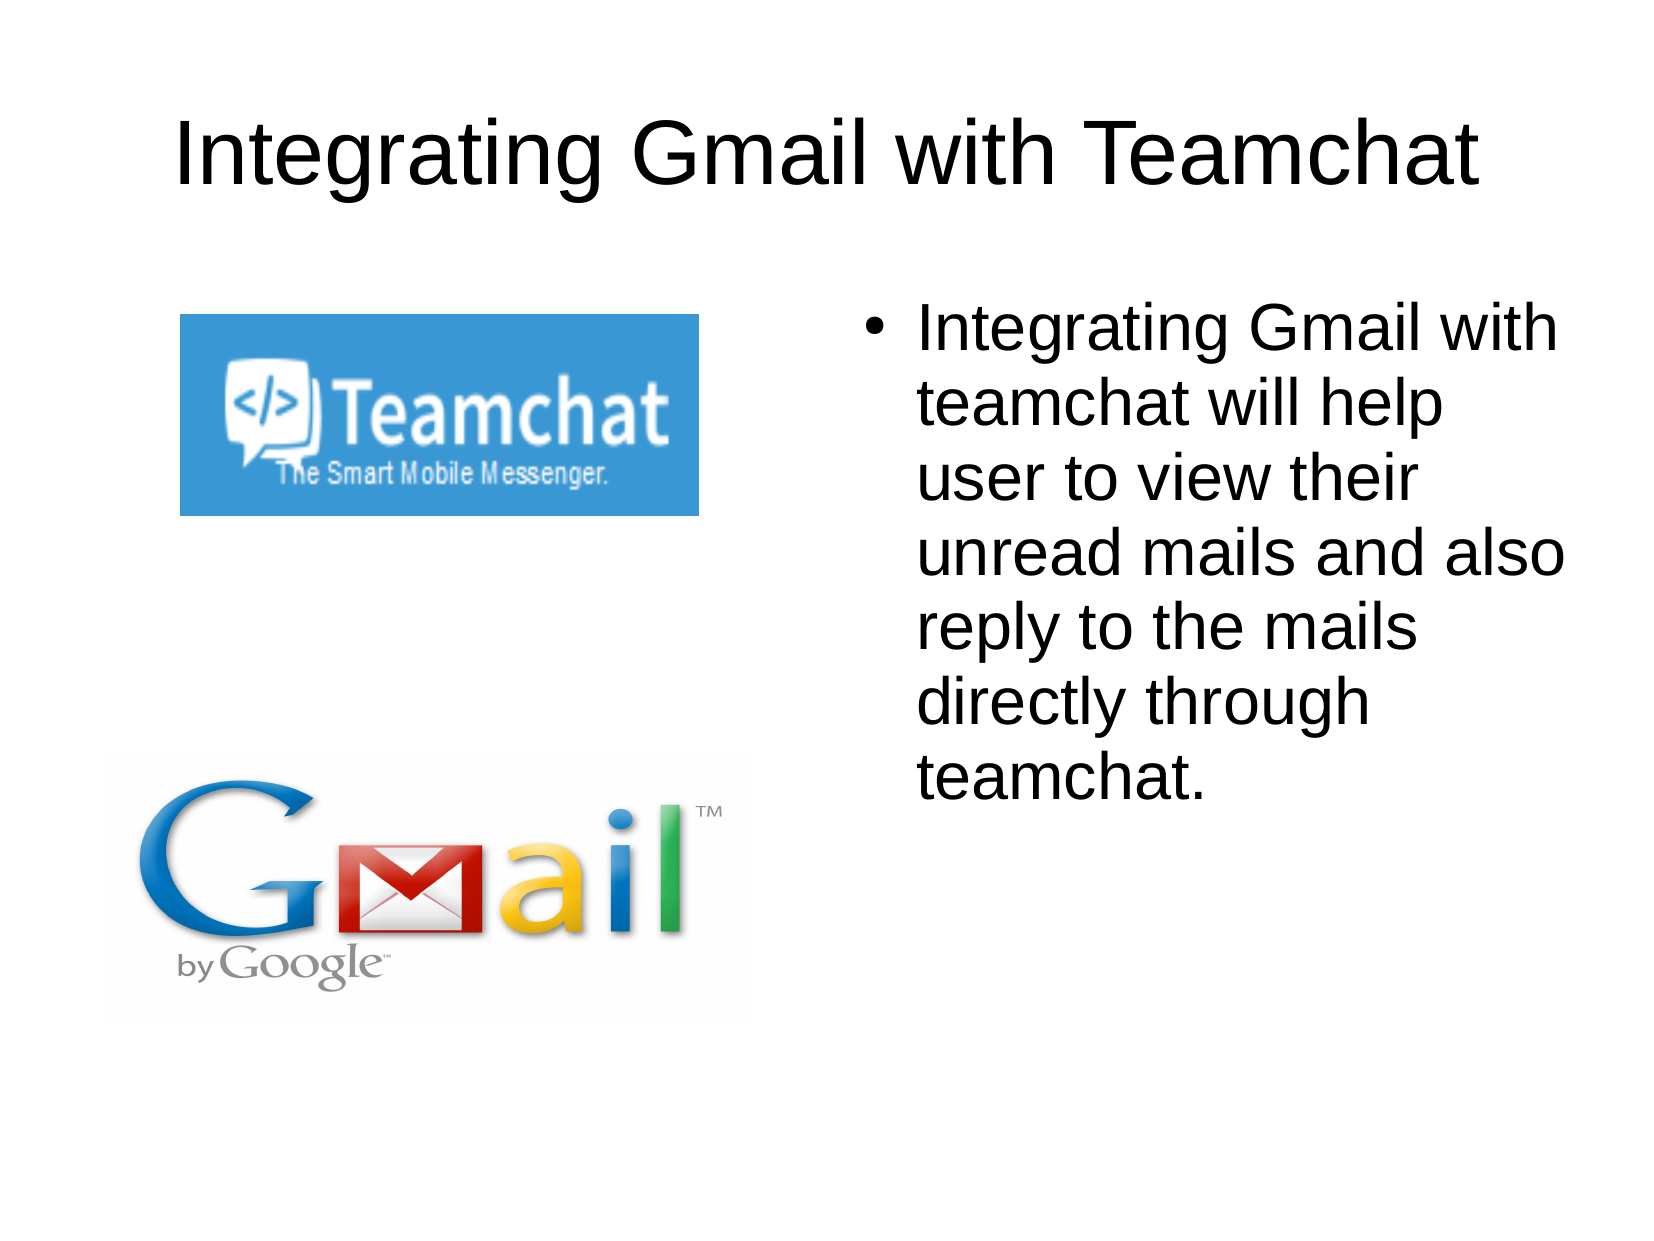

# Integrating Gmail with Teamchat
Integrating Gmail with teamchat will help user to view their unread mails and also reply to the mails directly through teamchat.